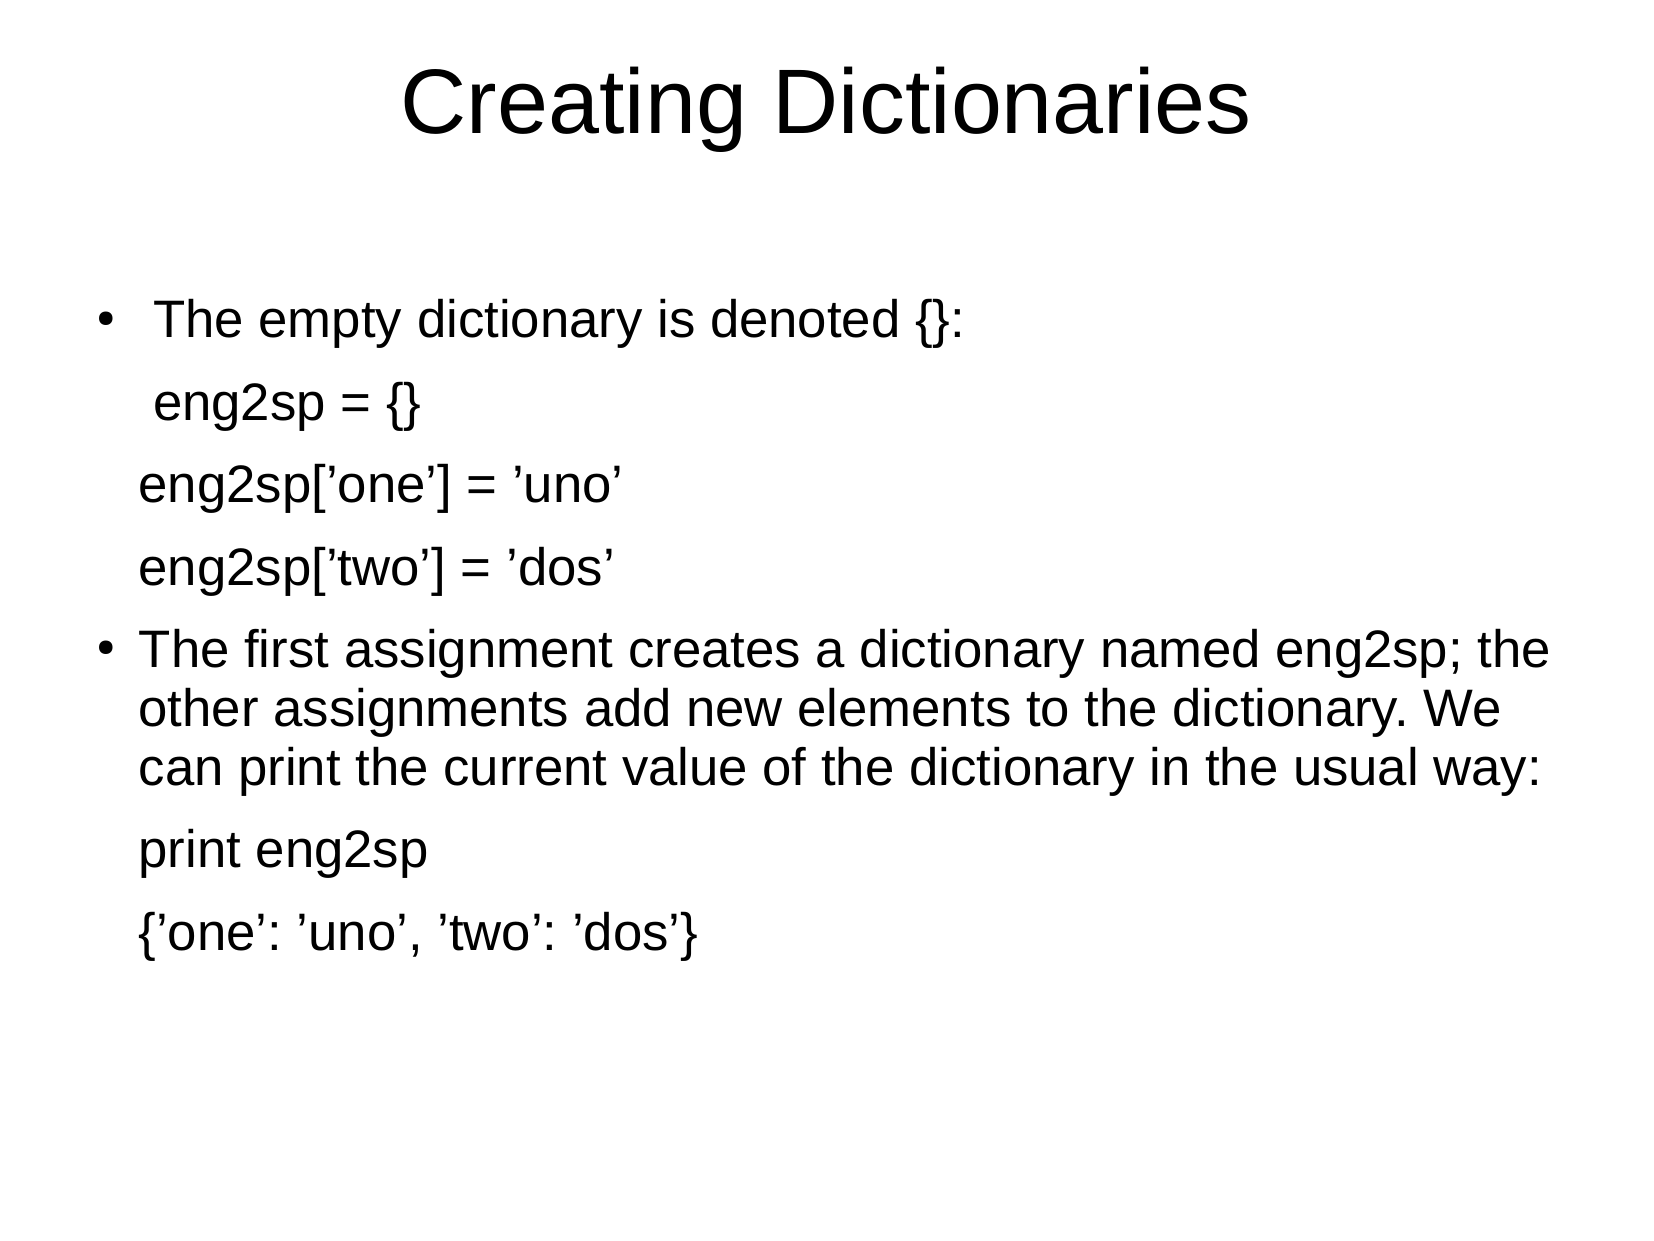

# Creating Dictionaries
 The empty dictionary is denoted {}:
 eng2sp = {}
eng2sp[’one’] = ’uno’
eng2sp[’two’] = ’dos’
The first assignment creates a dictionary named eng2sp; the other assignments add new elements to the dictionary. We can print the current value of the dictionary in the usual way:
print eng2sp
{’one’: ’uno’, ’two’: ’dos’}